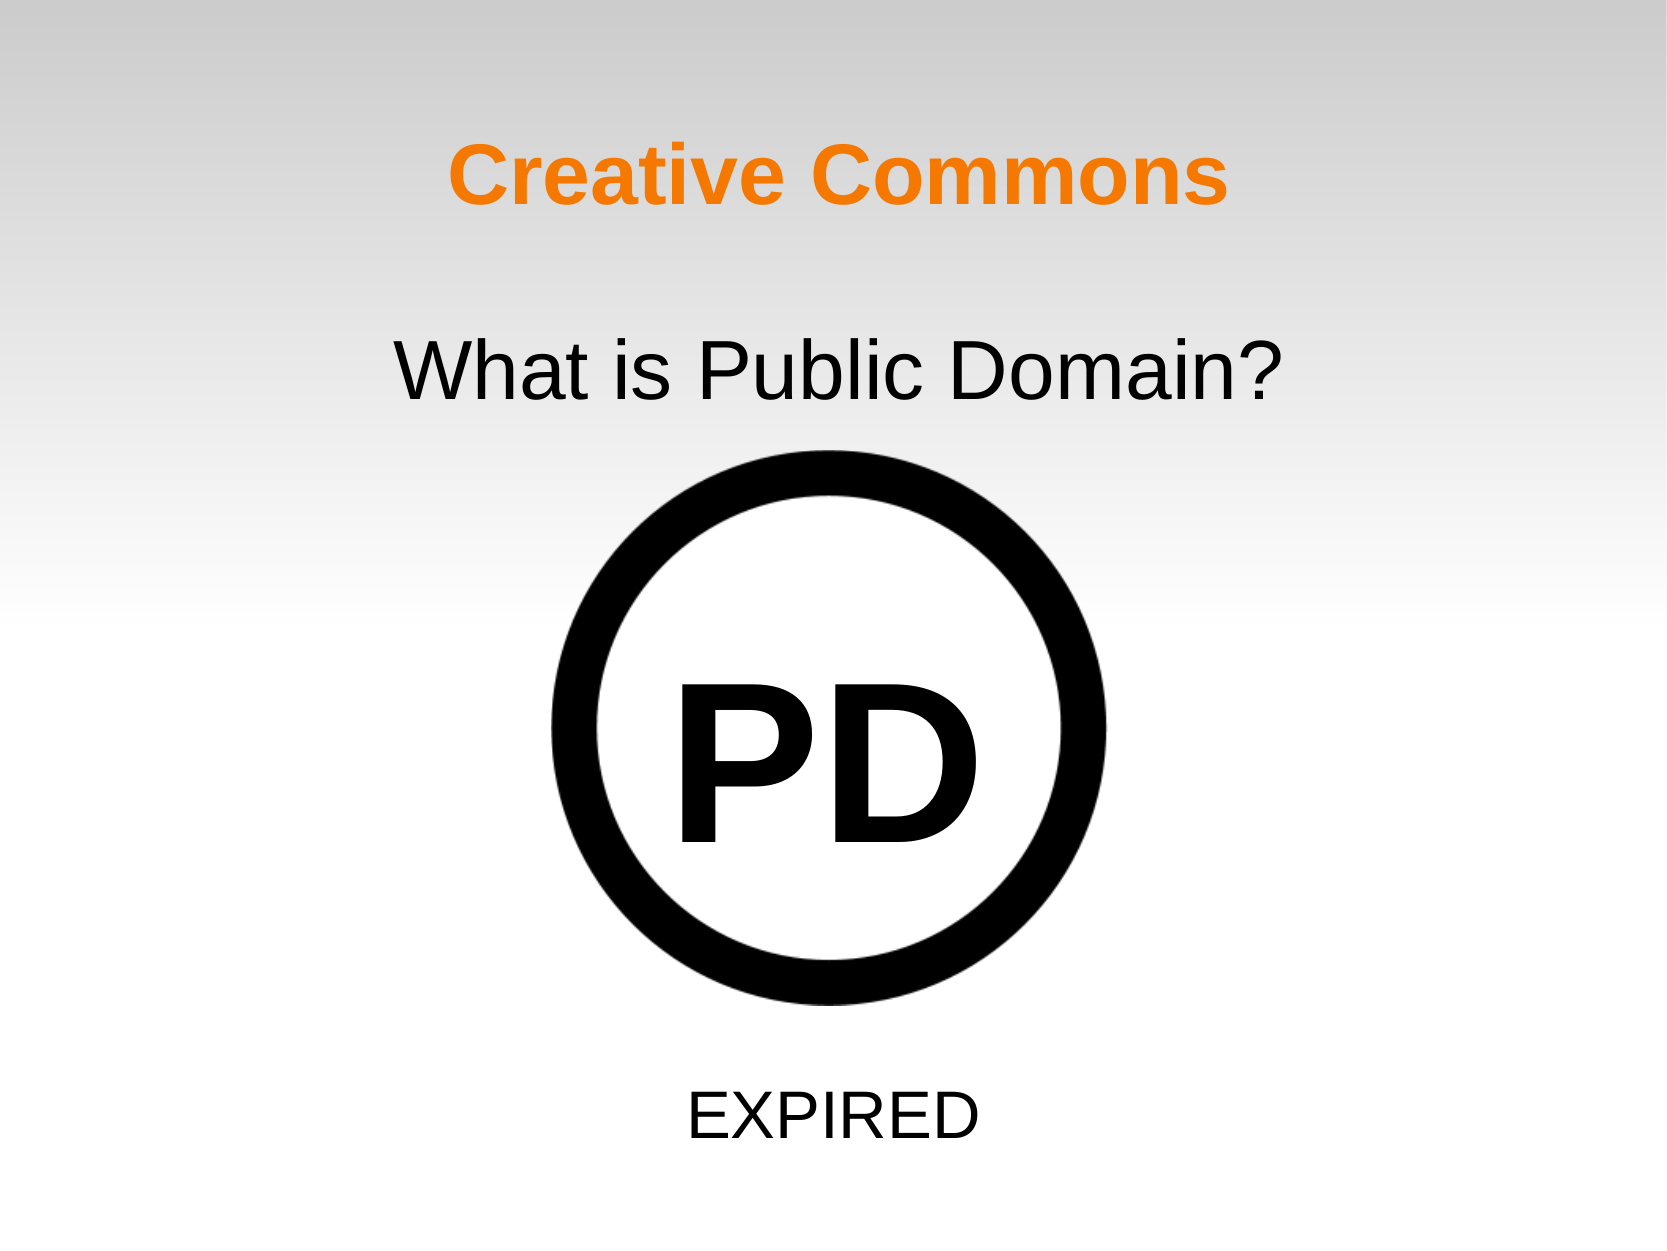

# Creative Commons
What is Public Domain?
PD
EXPIRED